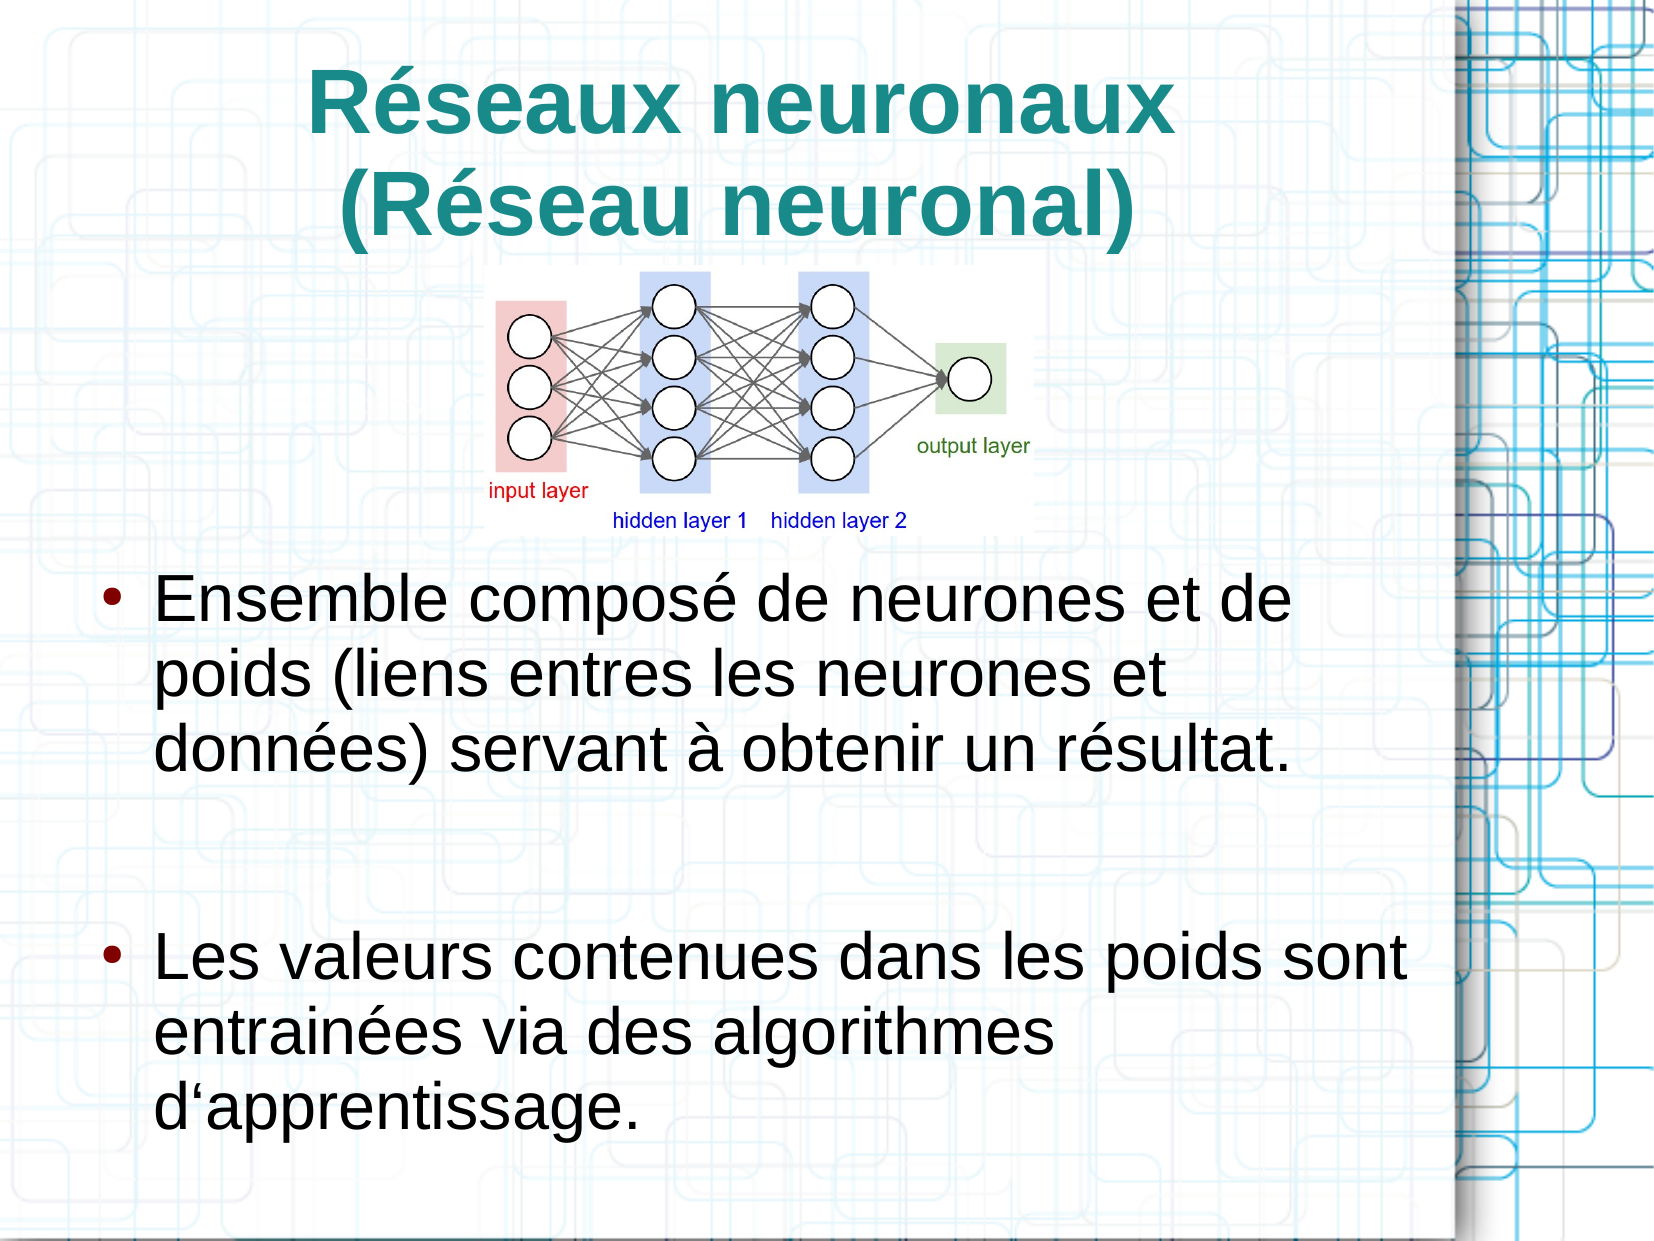

# Réseaux neuronaux (Réseau neuronal)
Ensemble composé de neurones et de poids (liens entres les neurones et données) servant à obtenir un résultat.
Les valeurs contenues dans les poids sont entrainées via des algorithmes d‘apprentissage.